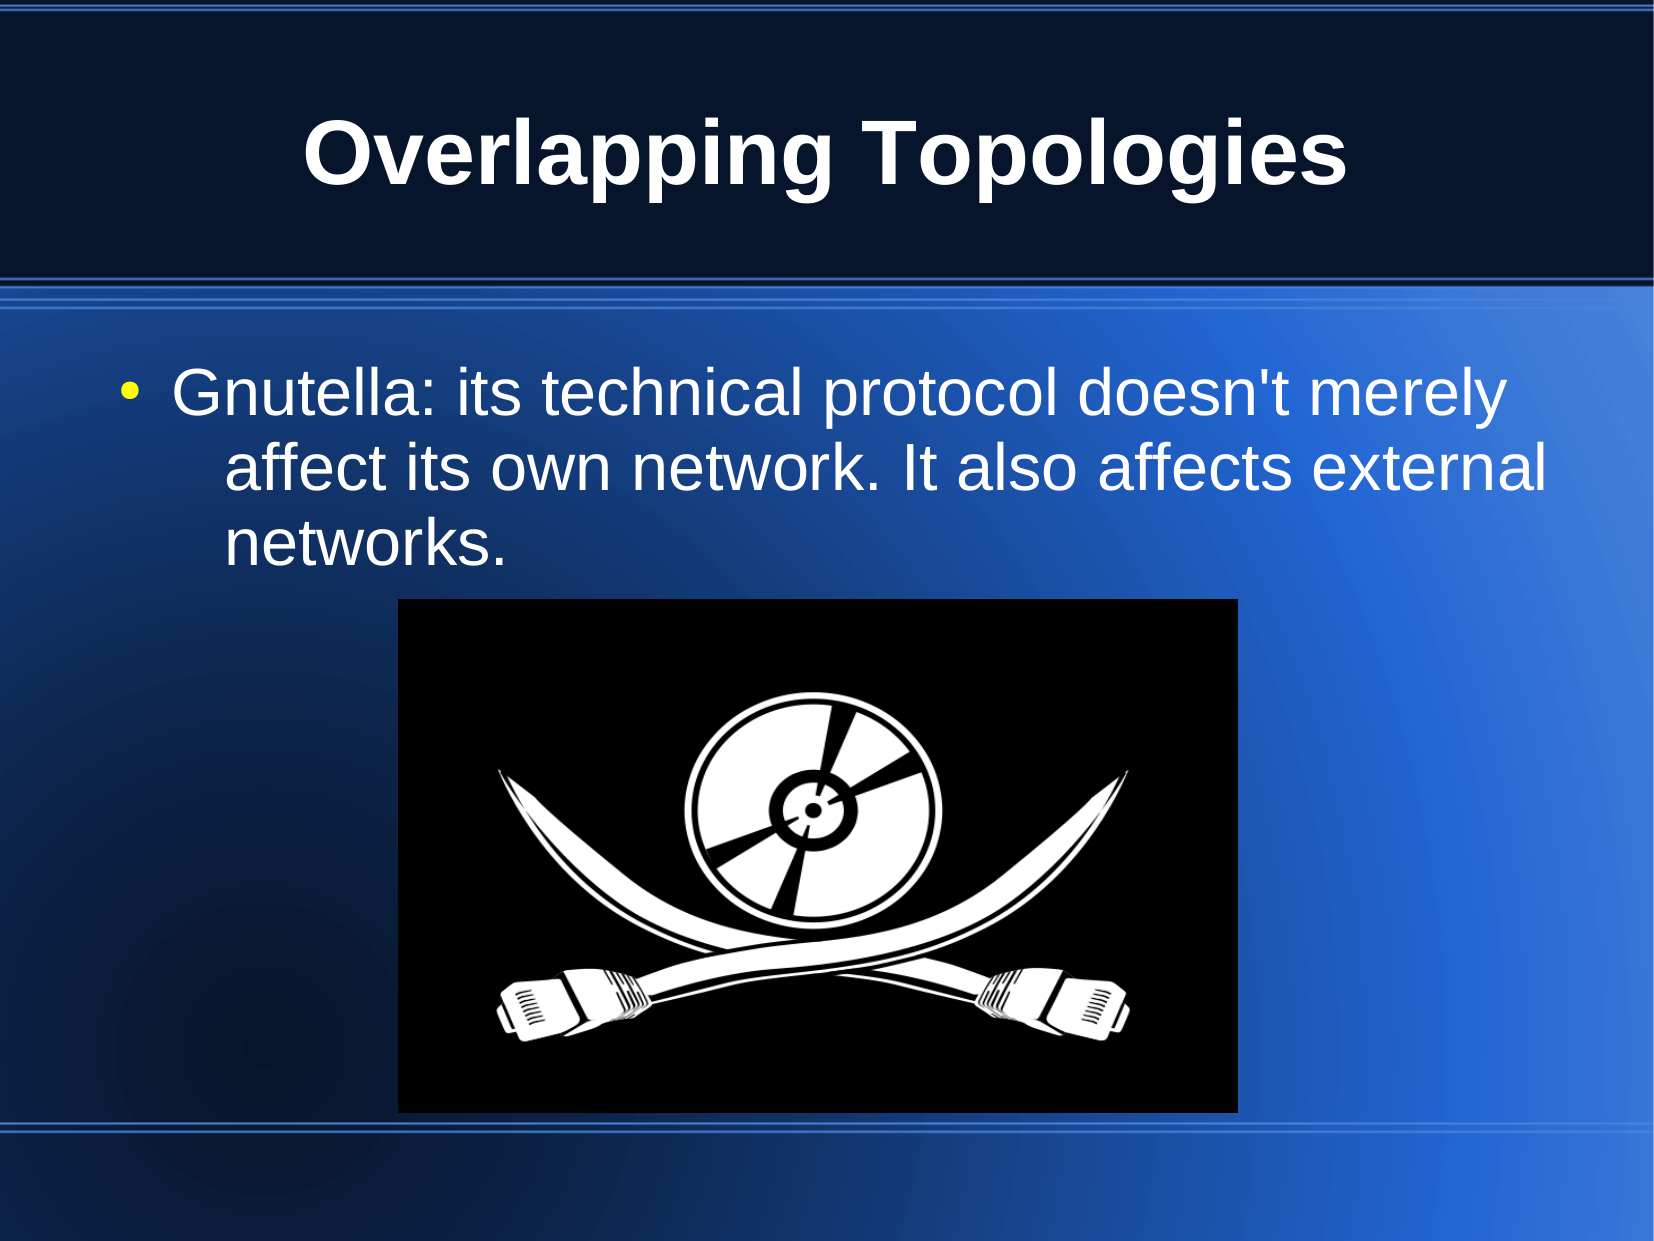

# Overlapping Topologies
Gnutella: its technical protocol doesn't merely affect its own network. It also affects external networks.